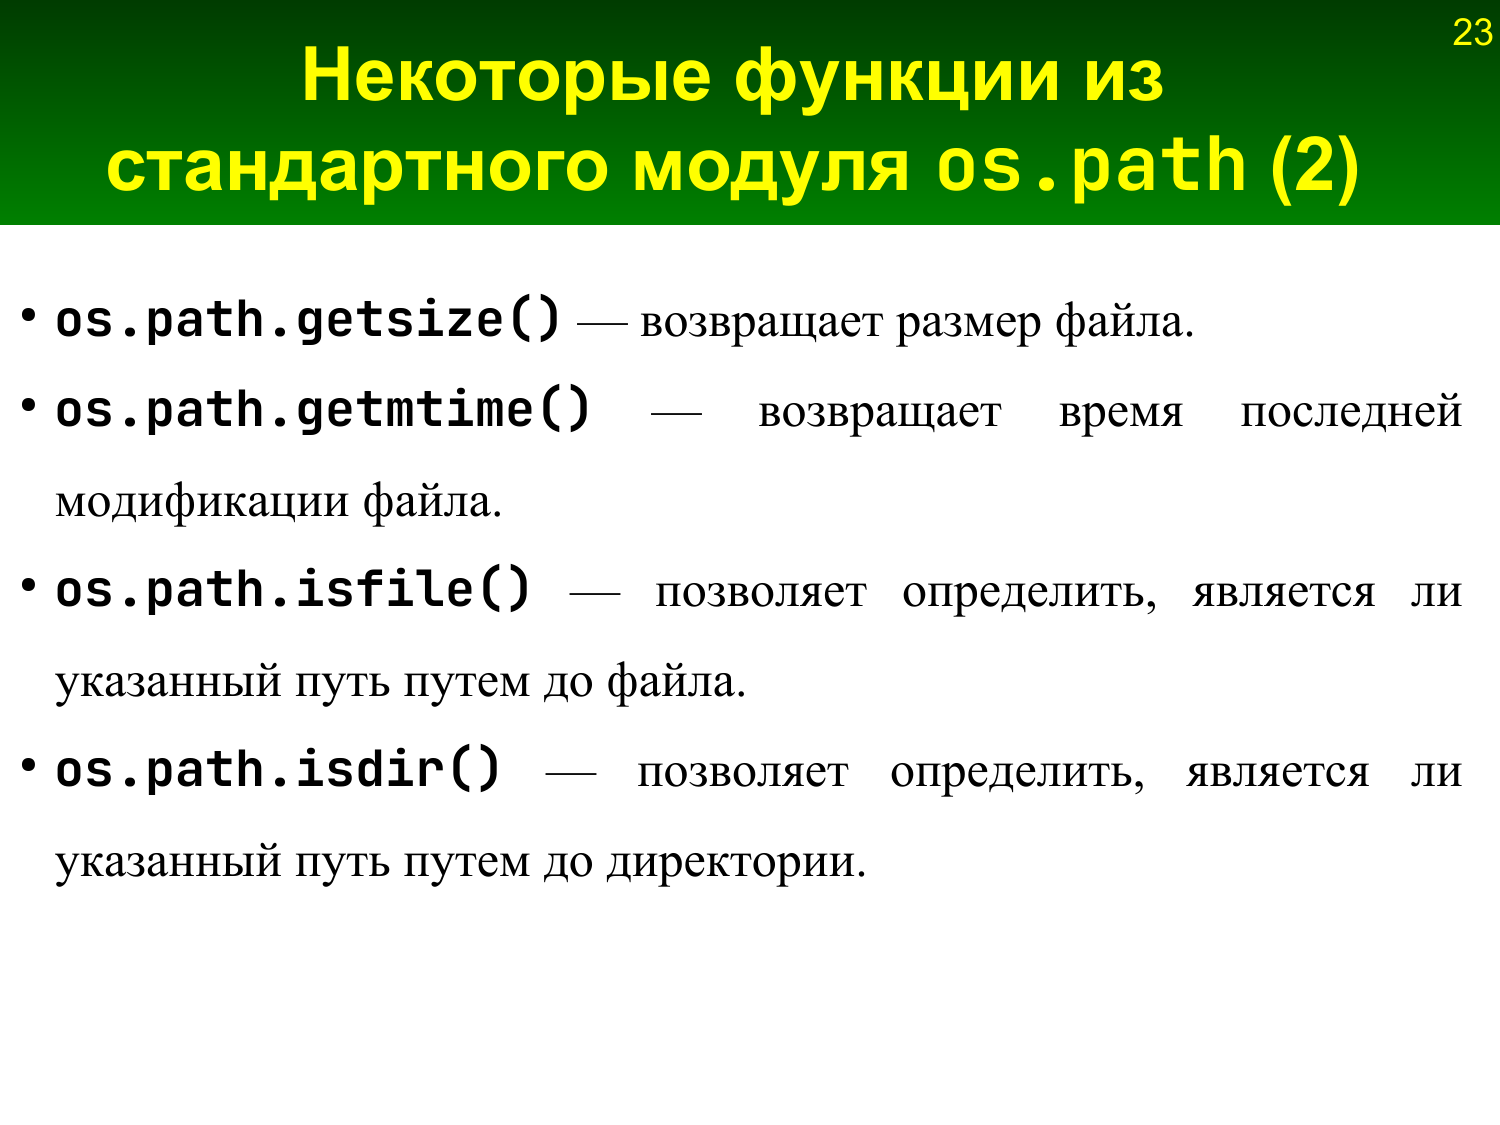

# Некоторые функции из стандартного модуля os.path (2)
os.path.getsize() — возвращает размер файла.
os.path.getmtime() — возвращает время последней модификации файла.
os.path.isfile() — позволяет определить, является ли указанный путь путем до файла.
os.path.isdir() — позволяет определить, является ли указанный путь путем до директории.